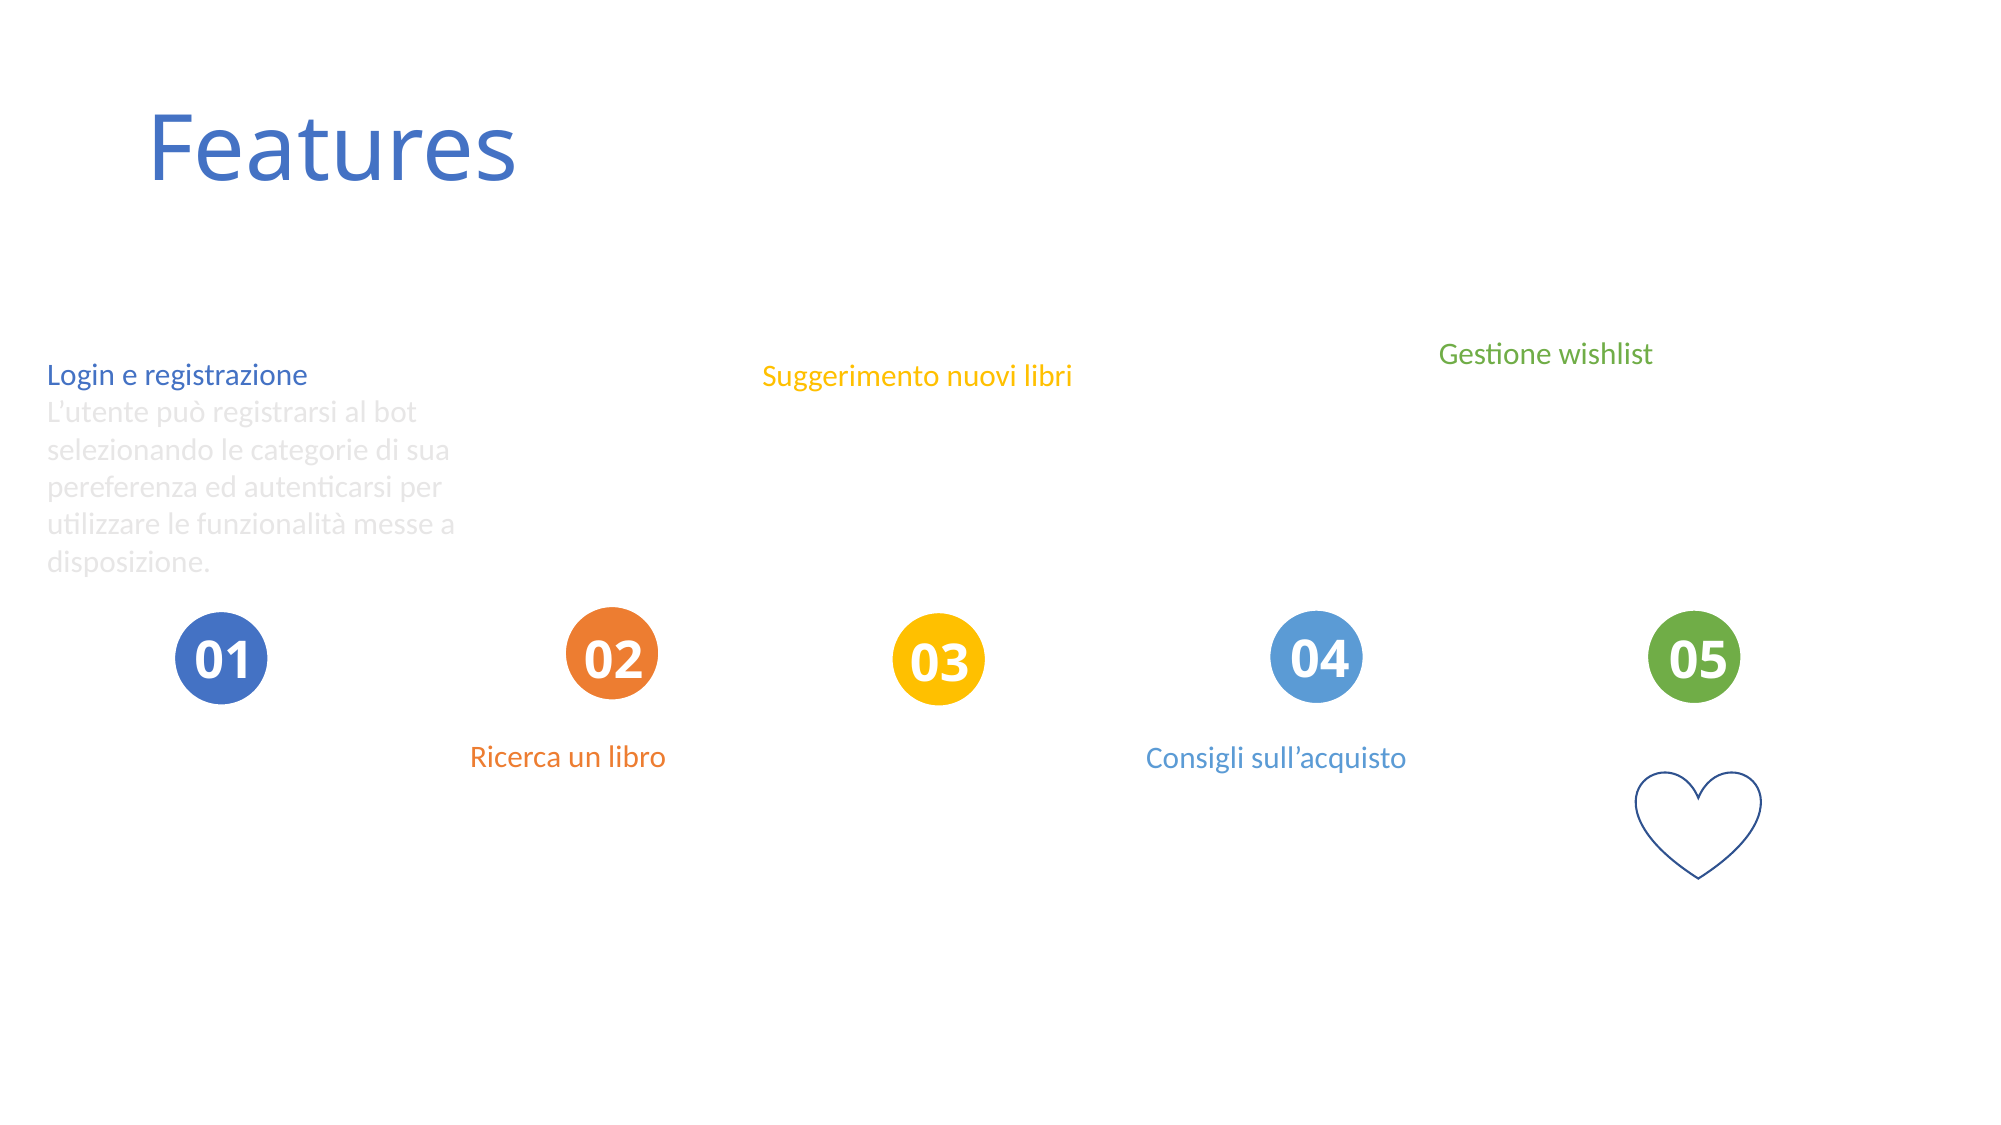

Features
Gestione wishlist
Ogni utente possiede una wishlist in cui può inserire I libri di proprio gradimento.
Tutti i libri nella wishlist sono costantemente monitorati al fine di notificare l’utente di cambiamenti su prezzo e disponibilità.
Login e registrazione
L’utente può registrarsi al bot selezionando le categorie di sua pereferenza ed autenticarsi per utilizzare le funzionalità messe a disposizione.
Suggerimento nuovi libri
Il bot è in grado di suggerire all’utente nuovi libri da leggere, in base alle preferenze scelte in fase di registrazione.
04
01
02
05
03
Ricerca un libro
L’utente inserisce il titolo del libro desiderato e ottiene tutte le informazioni provenienti dai siti con cui collaboriamo
Consigli sull’acquisto
Dopo aver ricercato un libro l’utente può chiedere consigli sull’acquisto al bot che ne valuterà le recensioni e fornirà indicazioni per aiutare l’utente a decide se acquistare il libro.